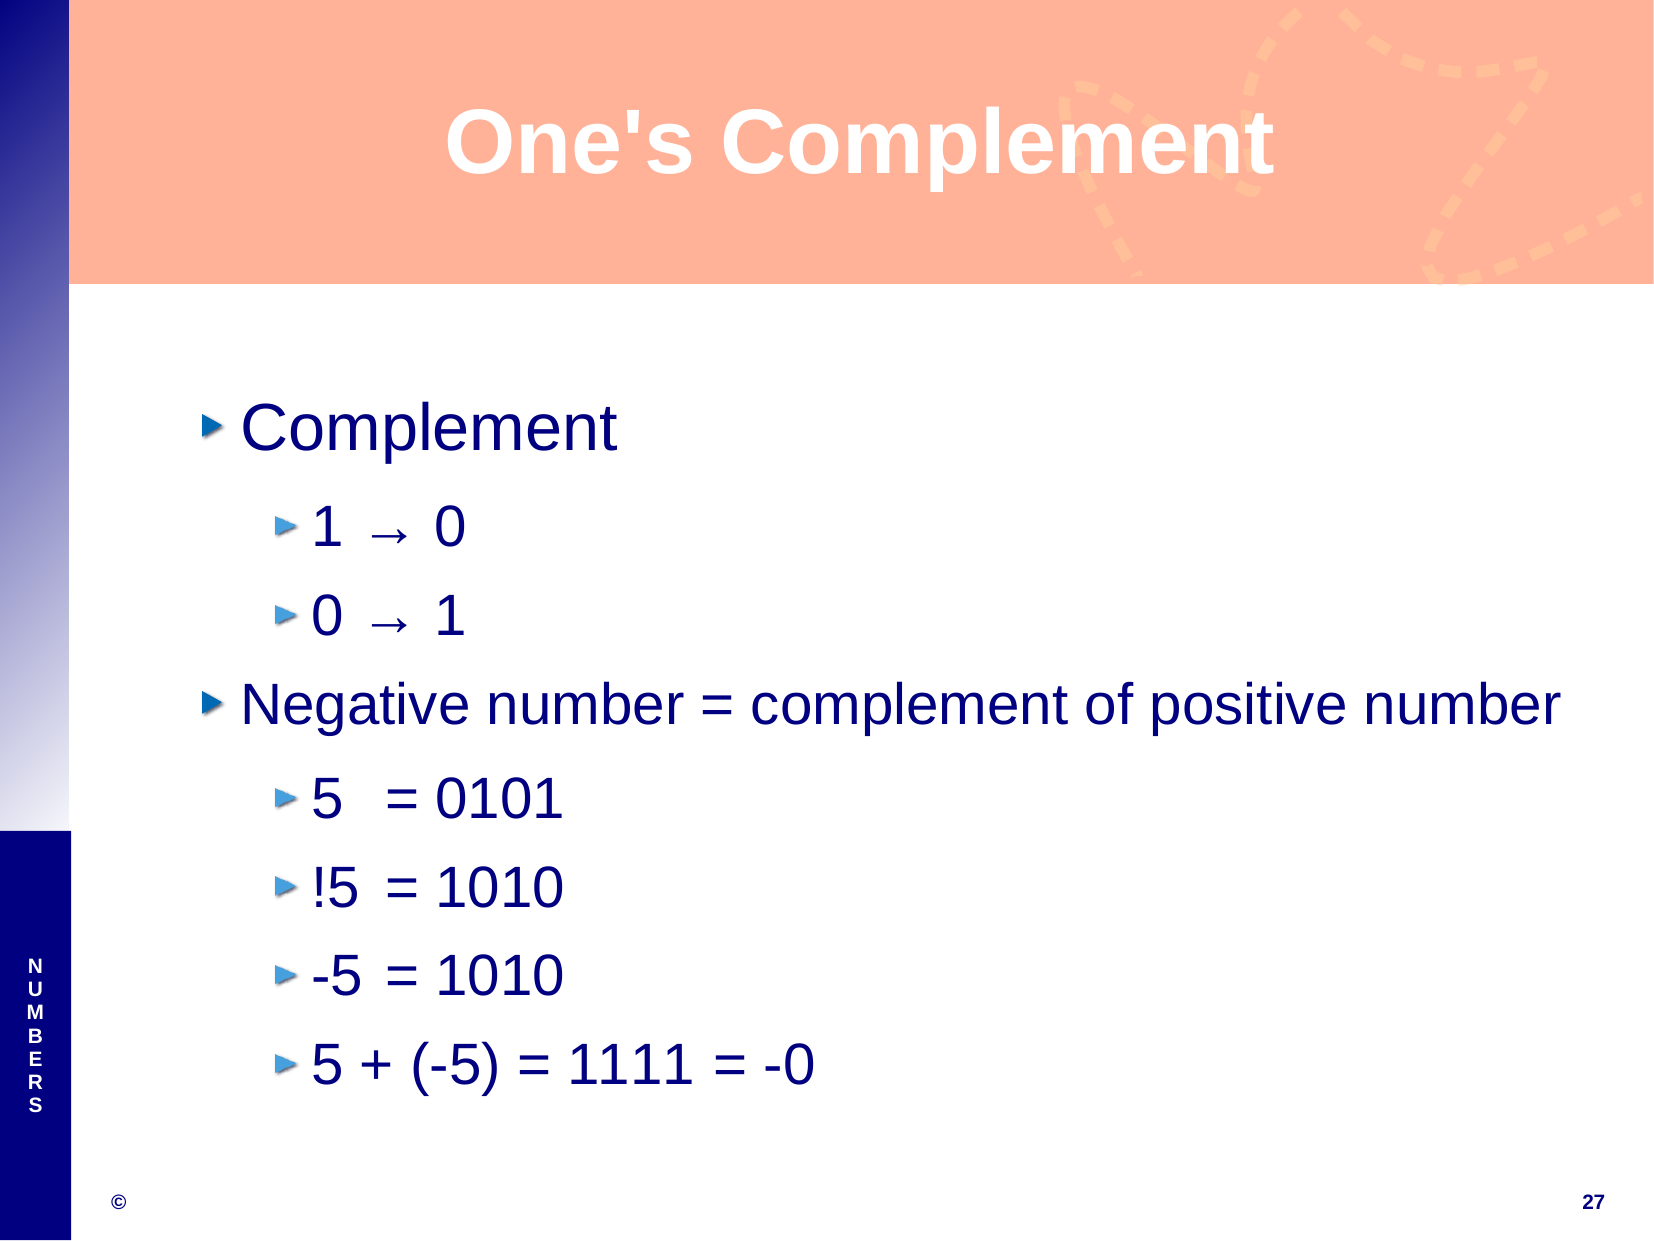

# One's Complement
Complement
1 → 0
0 → 1
Negative number = complement of positive number
5 	= 0101
!5	= 1010
-5 	= 1010
5 + (-5) = 1111 = -0
N
U
M
B
E
R
S